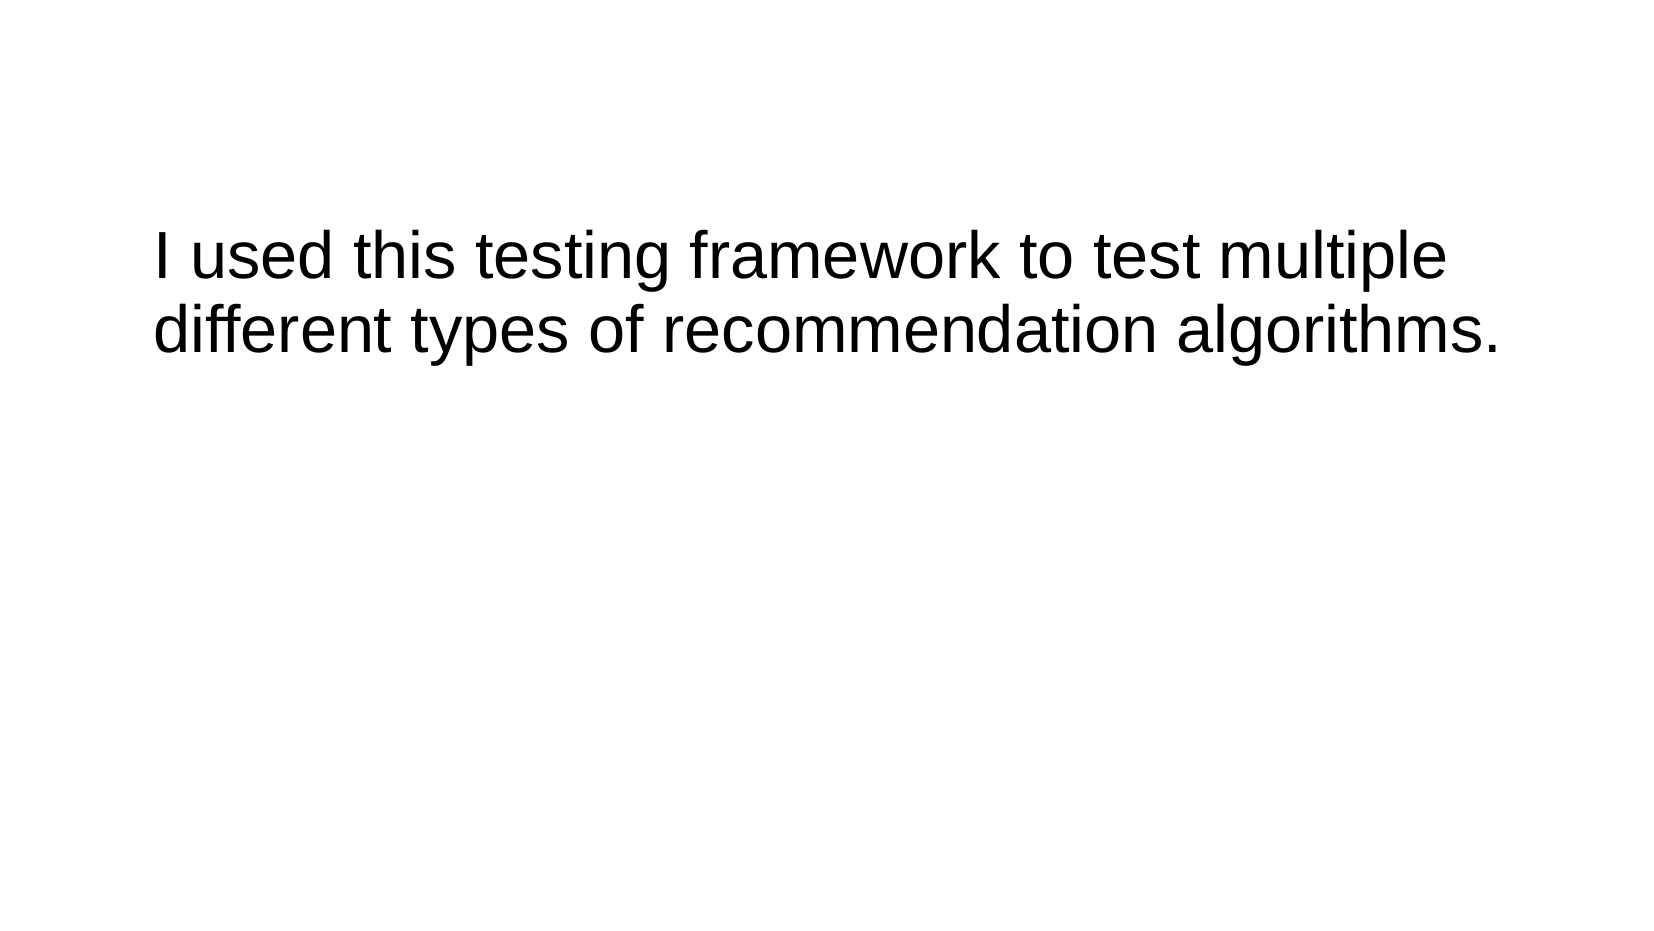

#
I used this testing framework to test multiple different types of recommendation algorithms.